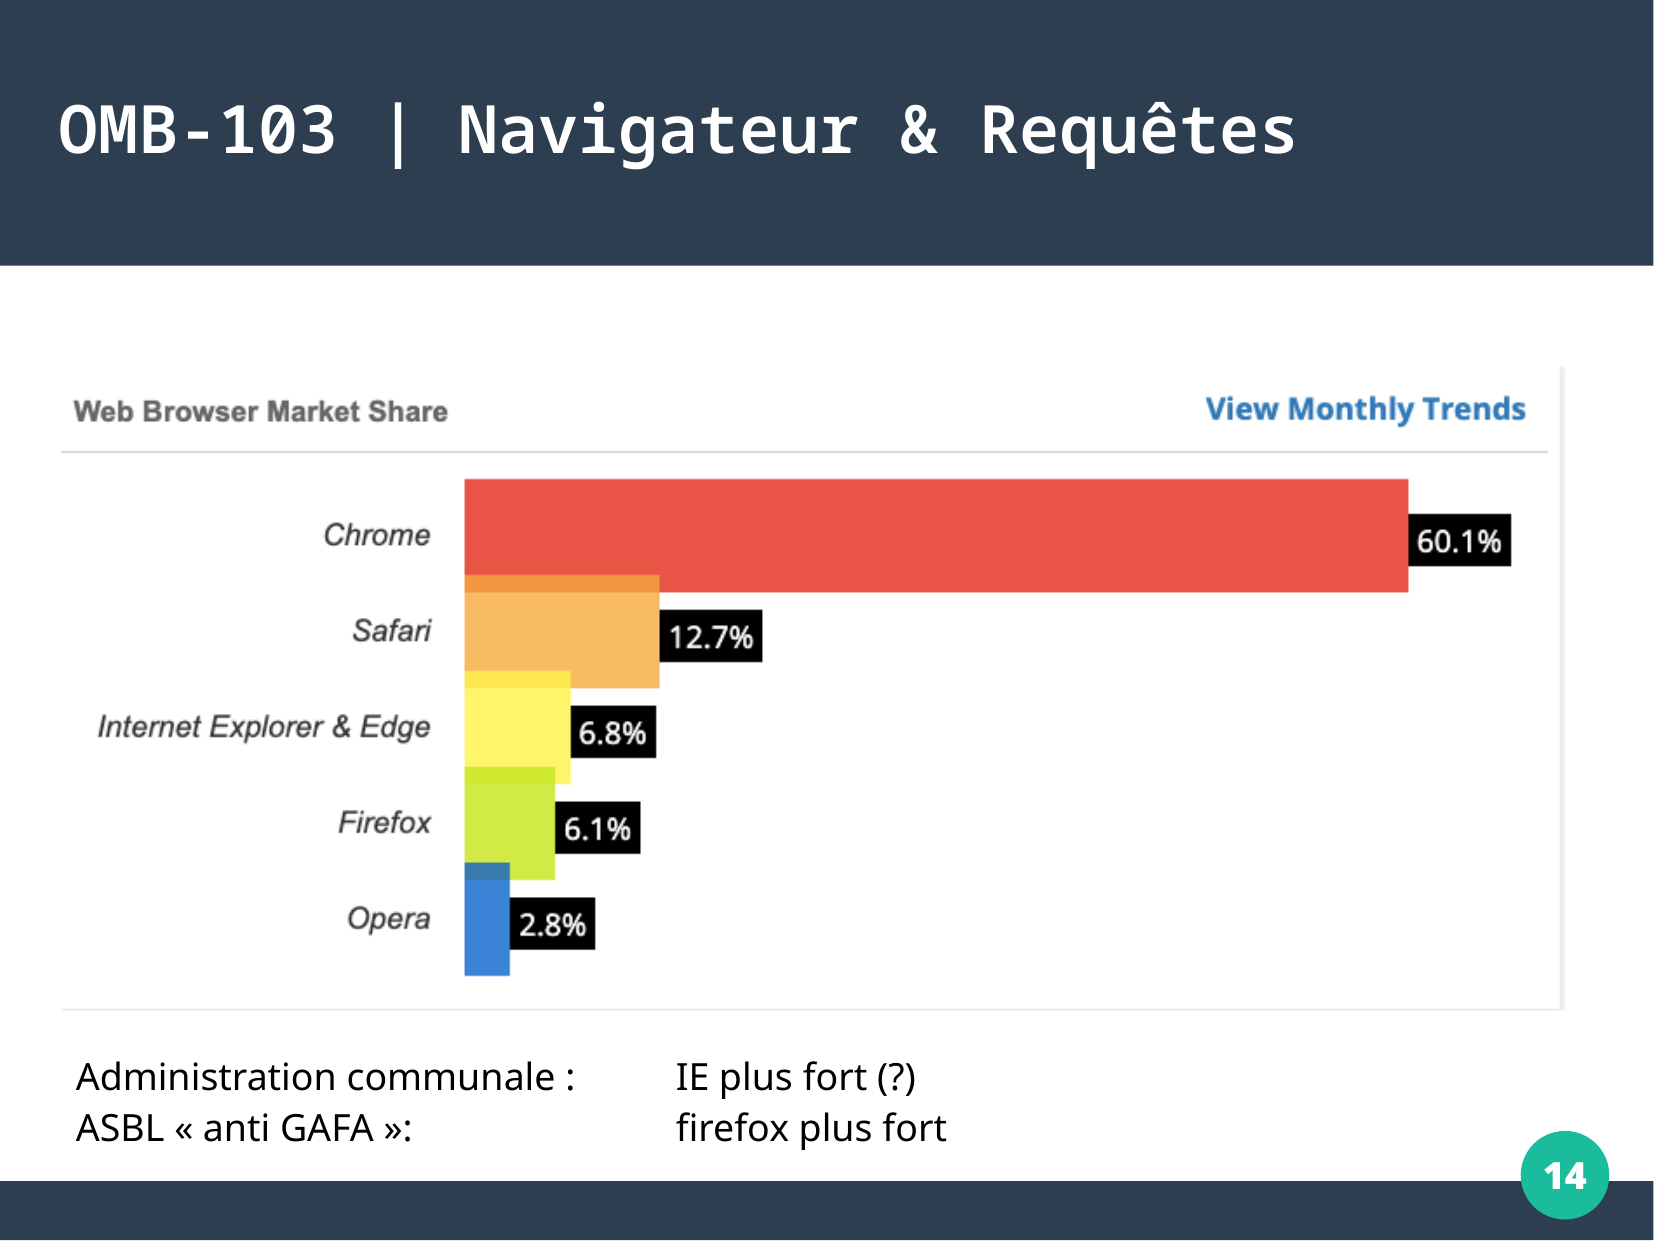

# OMB-103 | Navigateur & Requêtes
Administration communale : 		IE plus fort (?)
ASBL « anti GAFA »: 				firefox plus fort
14